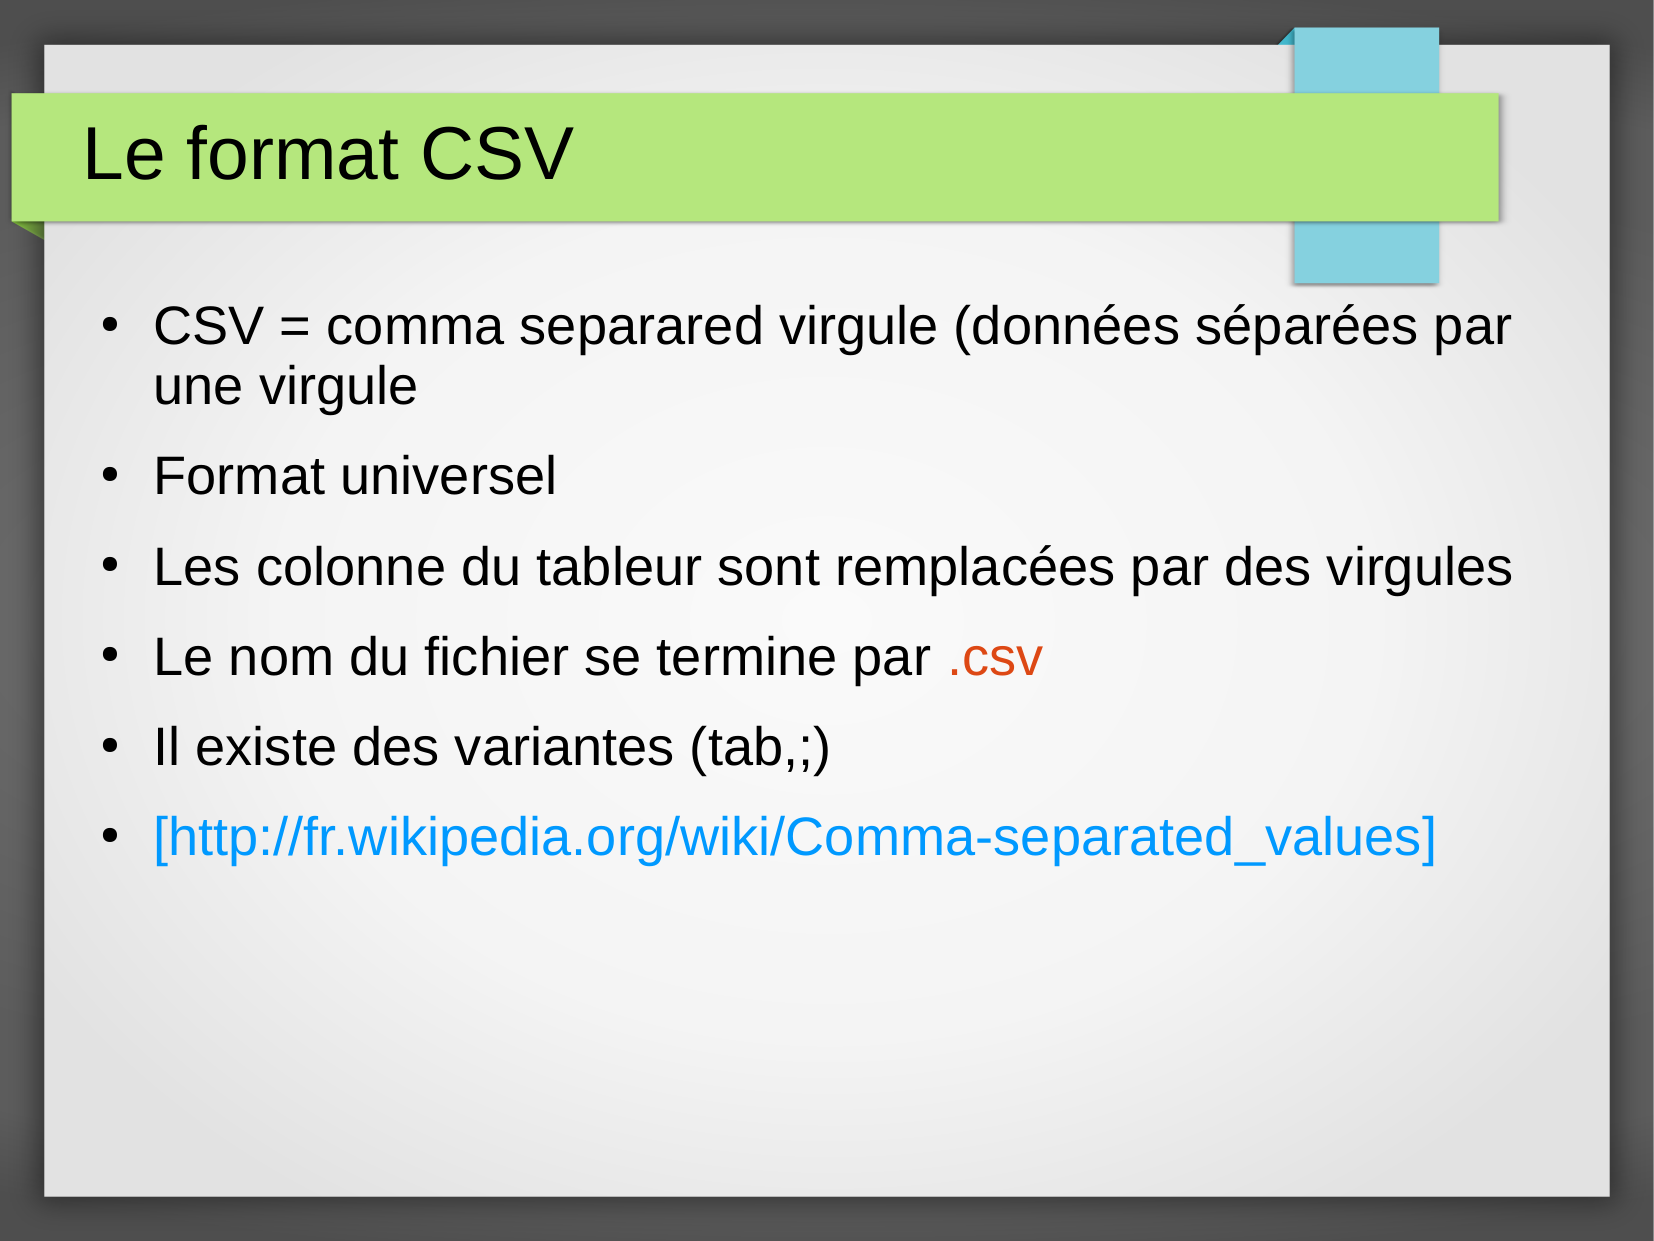

# Le format CSV
CSV = comma separared virgule (données séparées par une virgule
Format universel
Les colonne du tableur sont remplacées par des virgules
Le nom du fichier se termine par .csv
Il existe des variantes (tab,;)
[http://fr.wikipedia.org/wiki/Comma-separated_values]